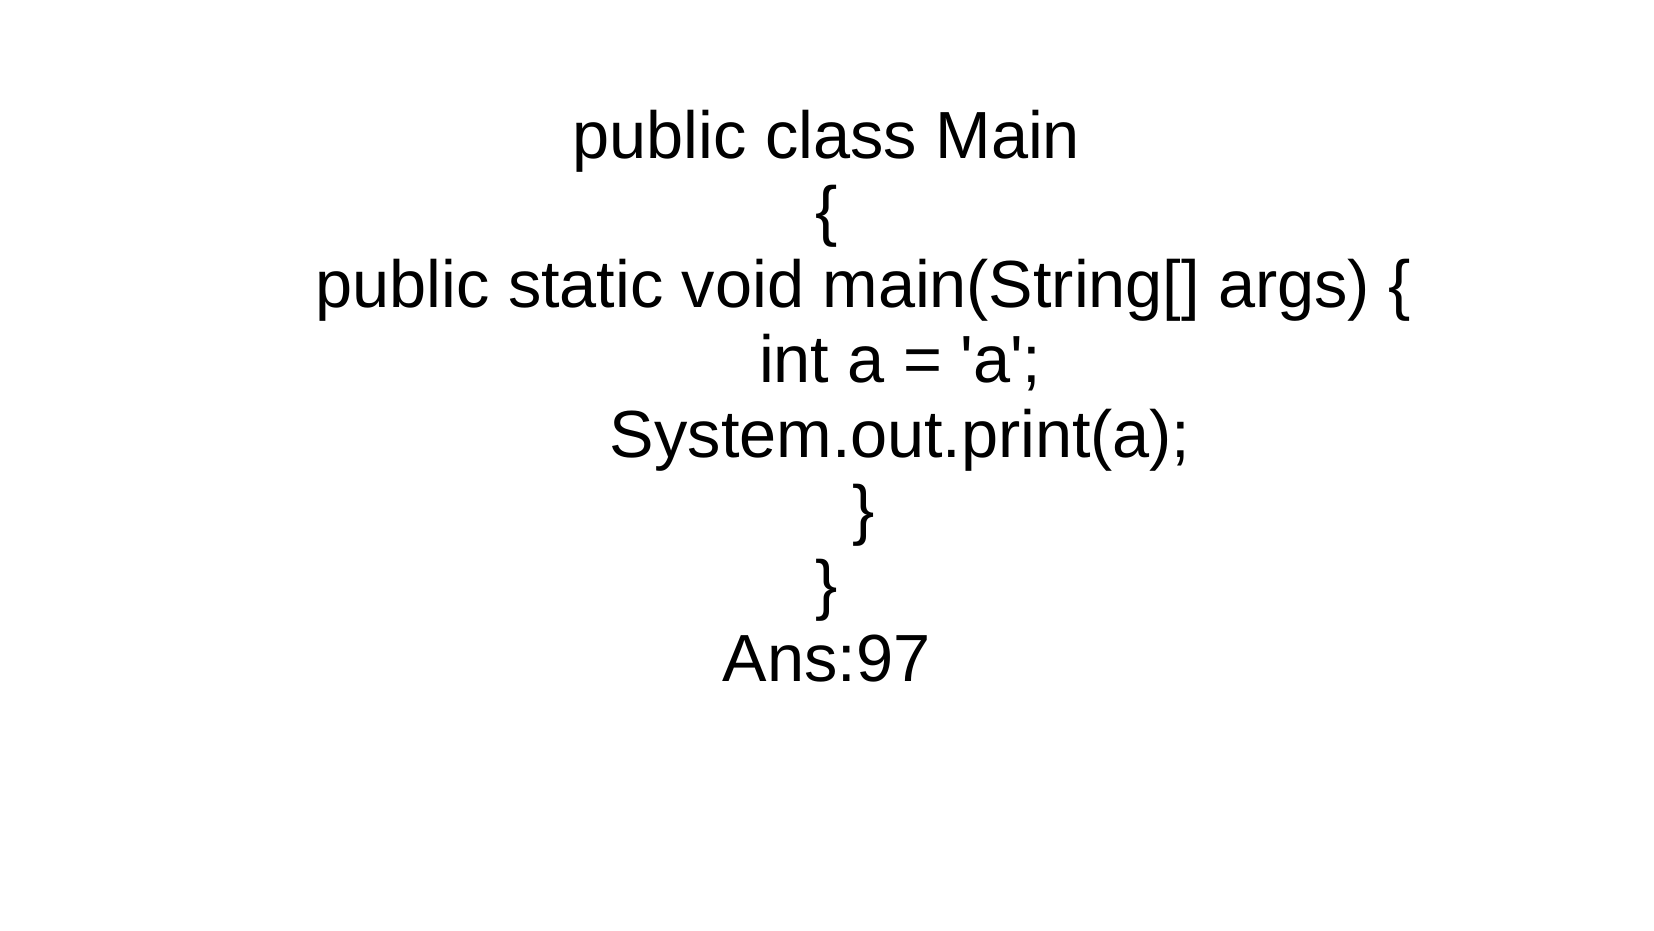

# public class Main
{
	public static void main(String[] args) {
		int a = 'a';
		System.out.print(a);
	}
}
Ans:97